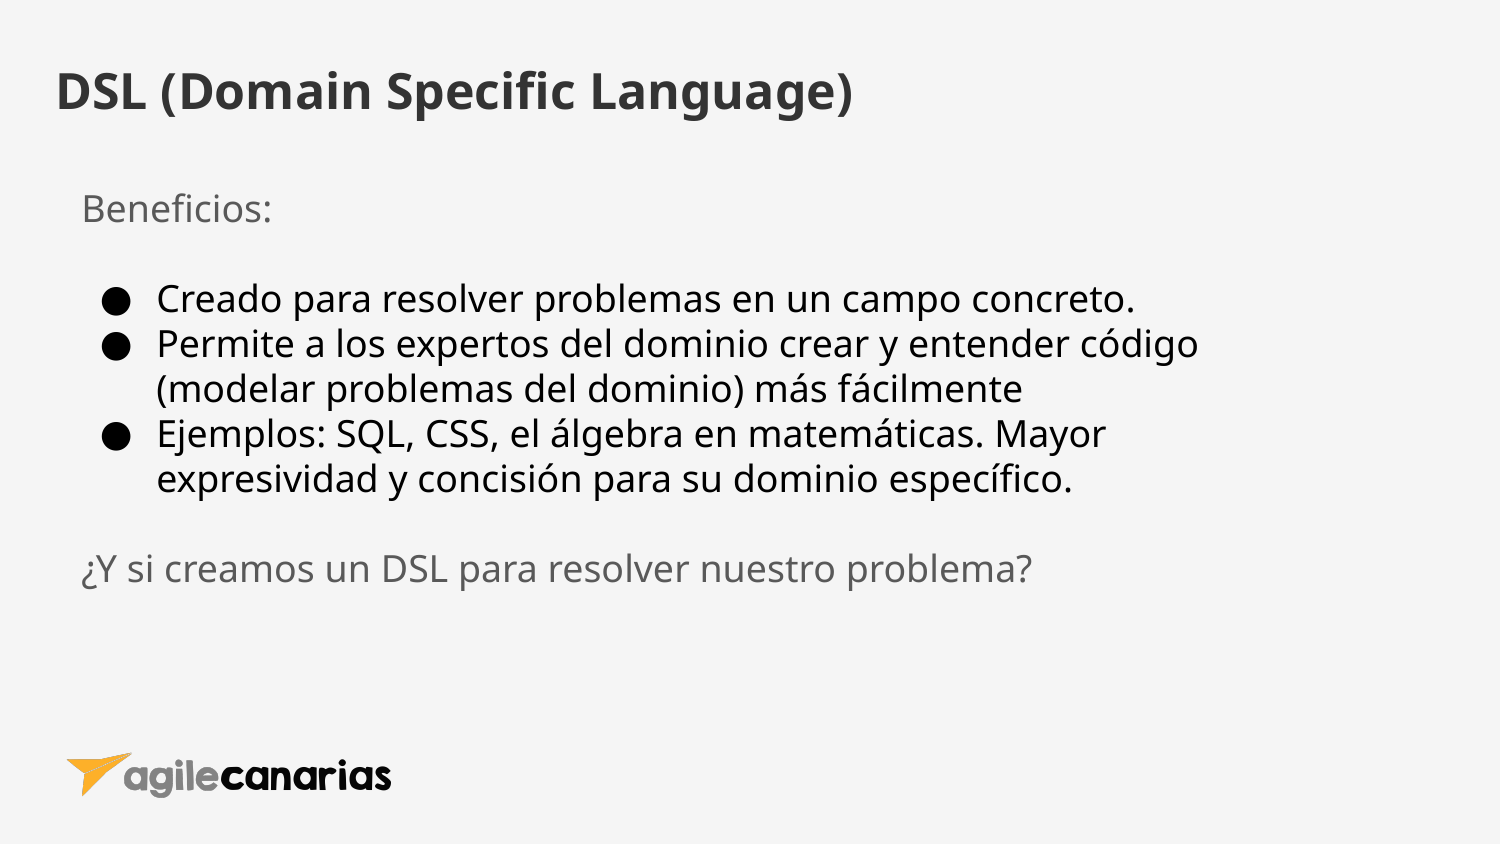

DSL (Domain Specific Language)
Beneficios:
Creado para resolver problemas en un campo concreto.
Permite a los expertos del dominio crear y entender código (modelar problemas del dominio) más fácilmente
Ejemplos: SQL, CSS, el álgebra en matemáticas. Mayor expresividad y concisión para su dominio específico.
¿Y si creamos un DSL para resolver nuestro problema?